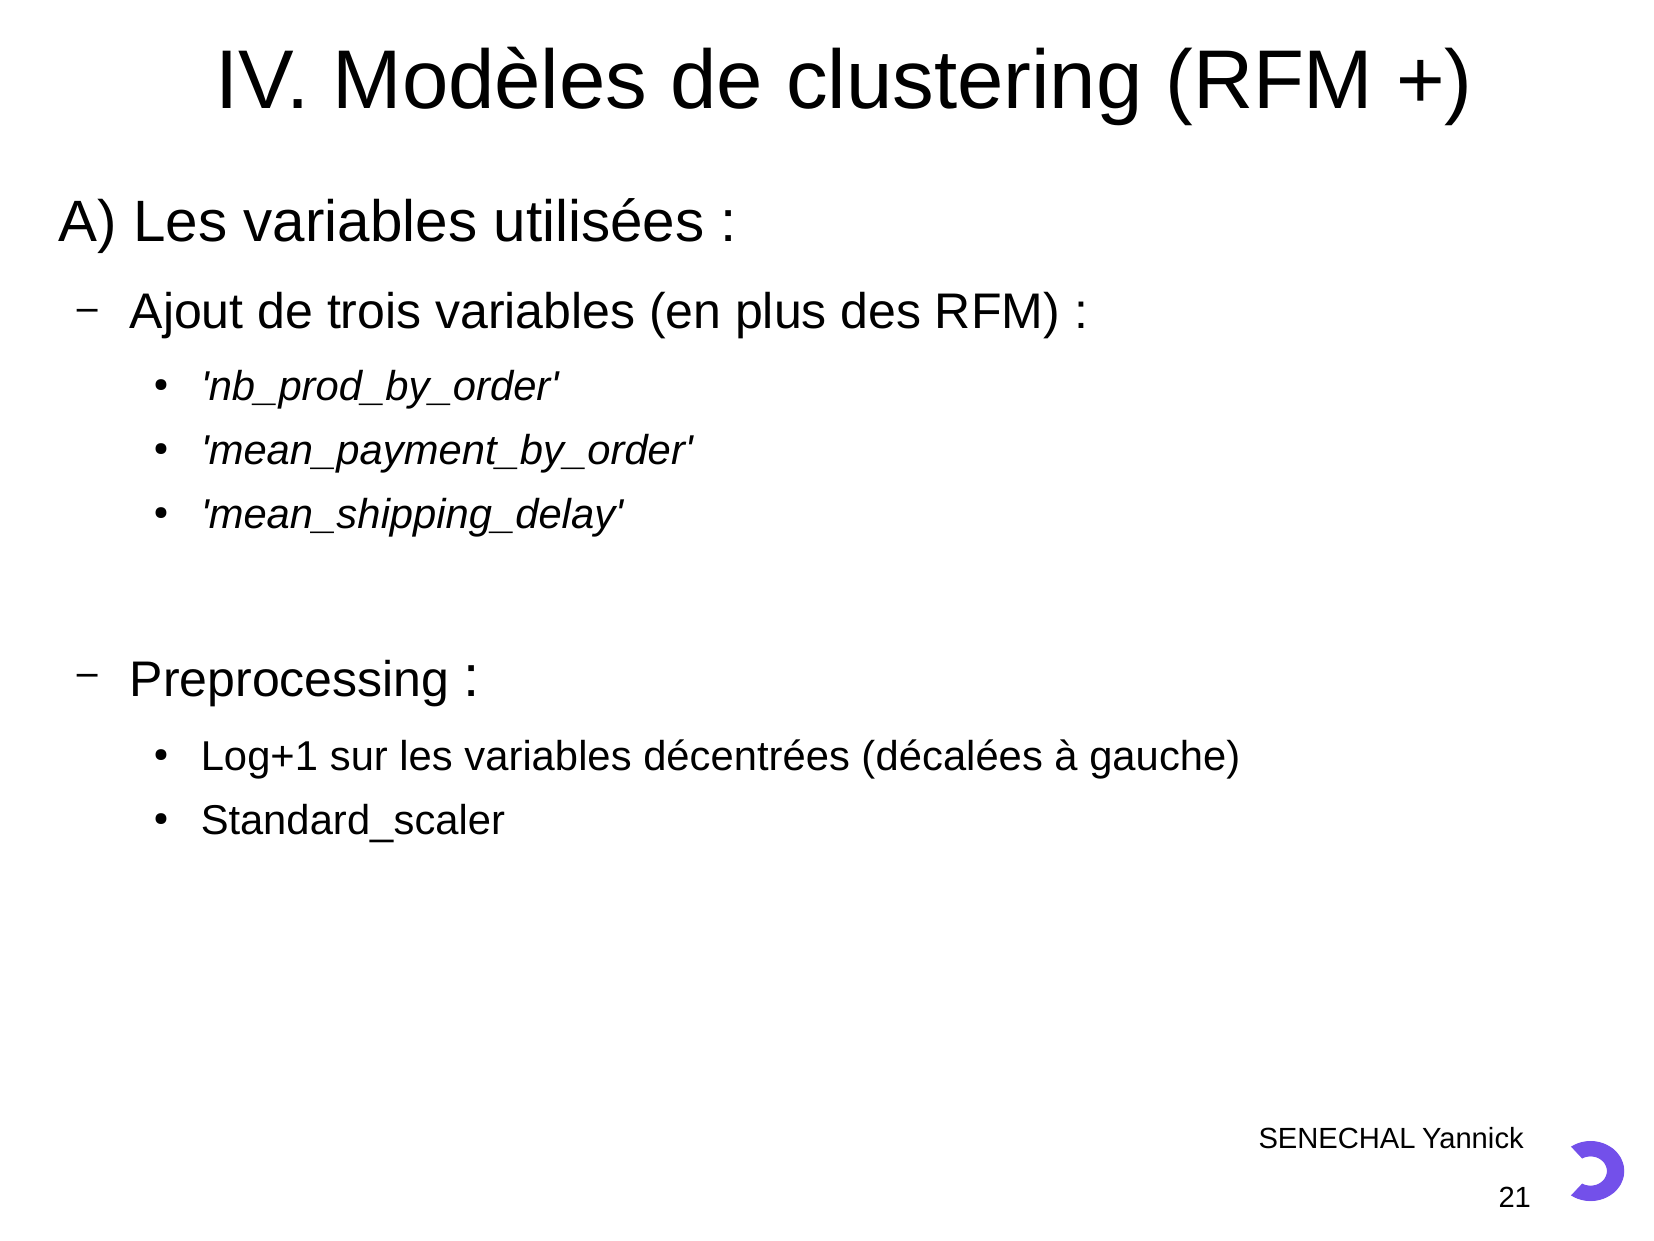

# IV. Modèles de clustering (RFM +)
A) Les variables utilisées :
Ajout de trois variables (en plus des RFM) :
'nb_prod_by_order'
'mean_payment_by_order'
'mean_shipping_delay'
Preprocessing :
Log+1 sur les variables décentrées (décalées à gauche)
Standard_scaler
SENECHAL Yannick
21